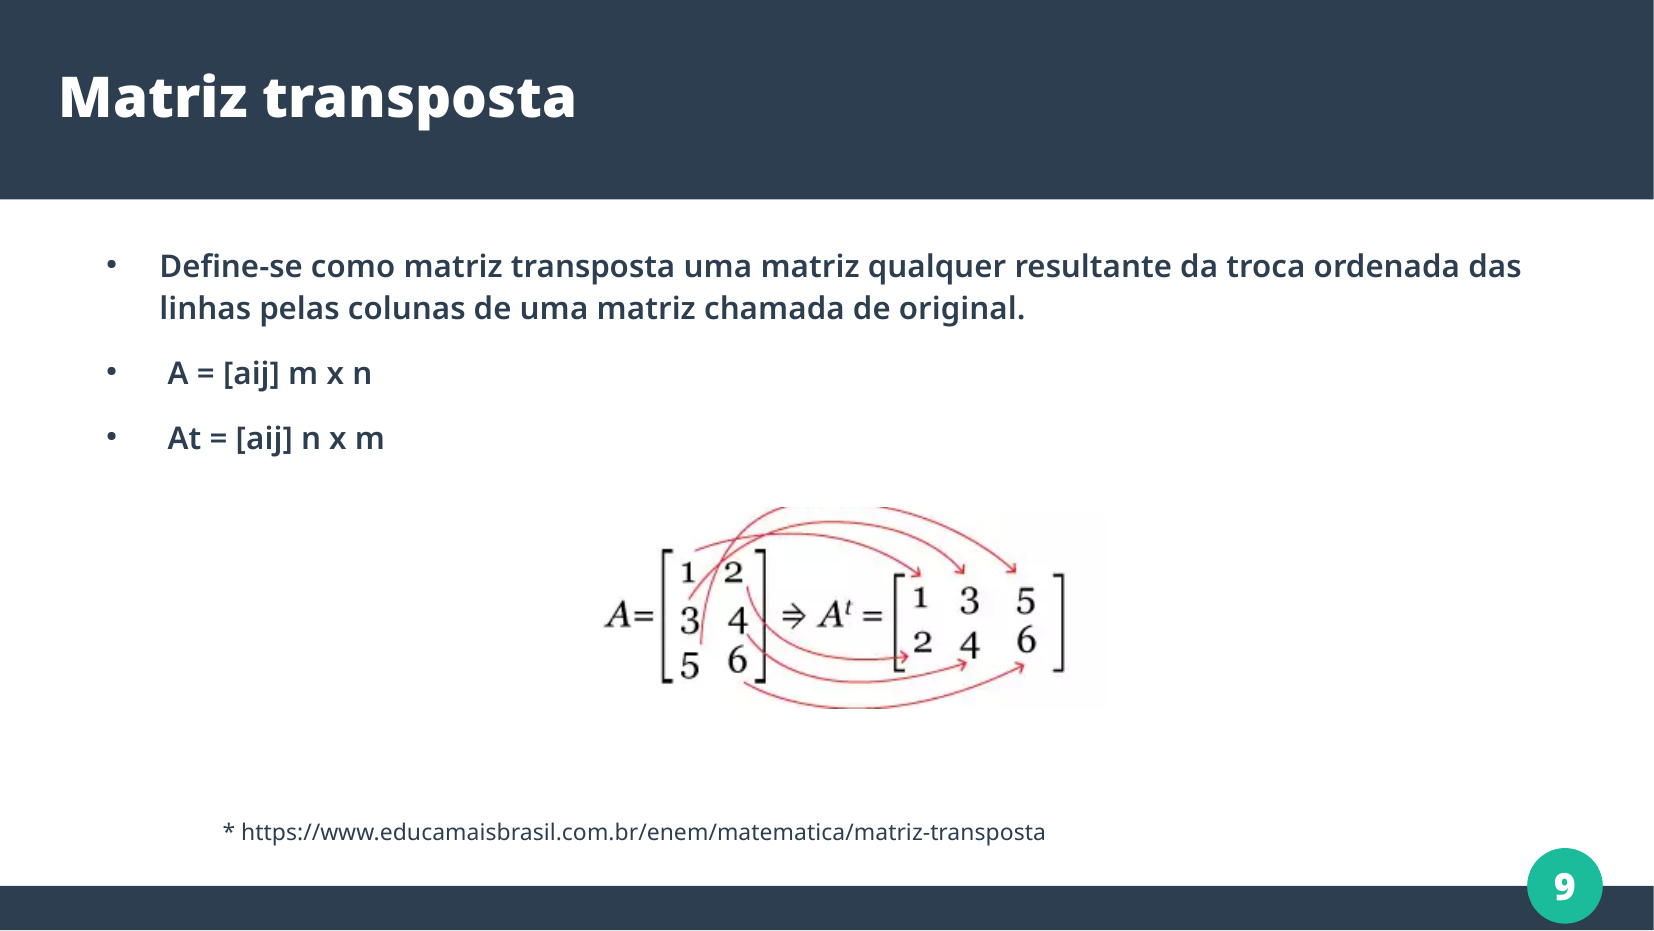

# Matriz transposta
Define-se como matriz transposta uma matriz qualquer resultante da troca ordenada das linhas pelas colunas de uma matriz chamada de original.
 A = [aij] m x n
 At = [aij] n x m
* https://www.educamaisbrasil.com.br/enem/matematica/matriz-transposta